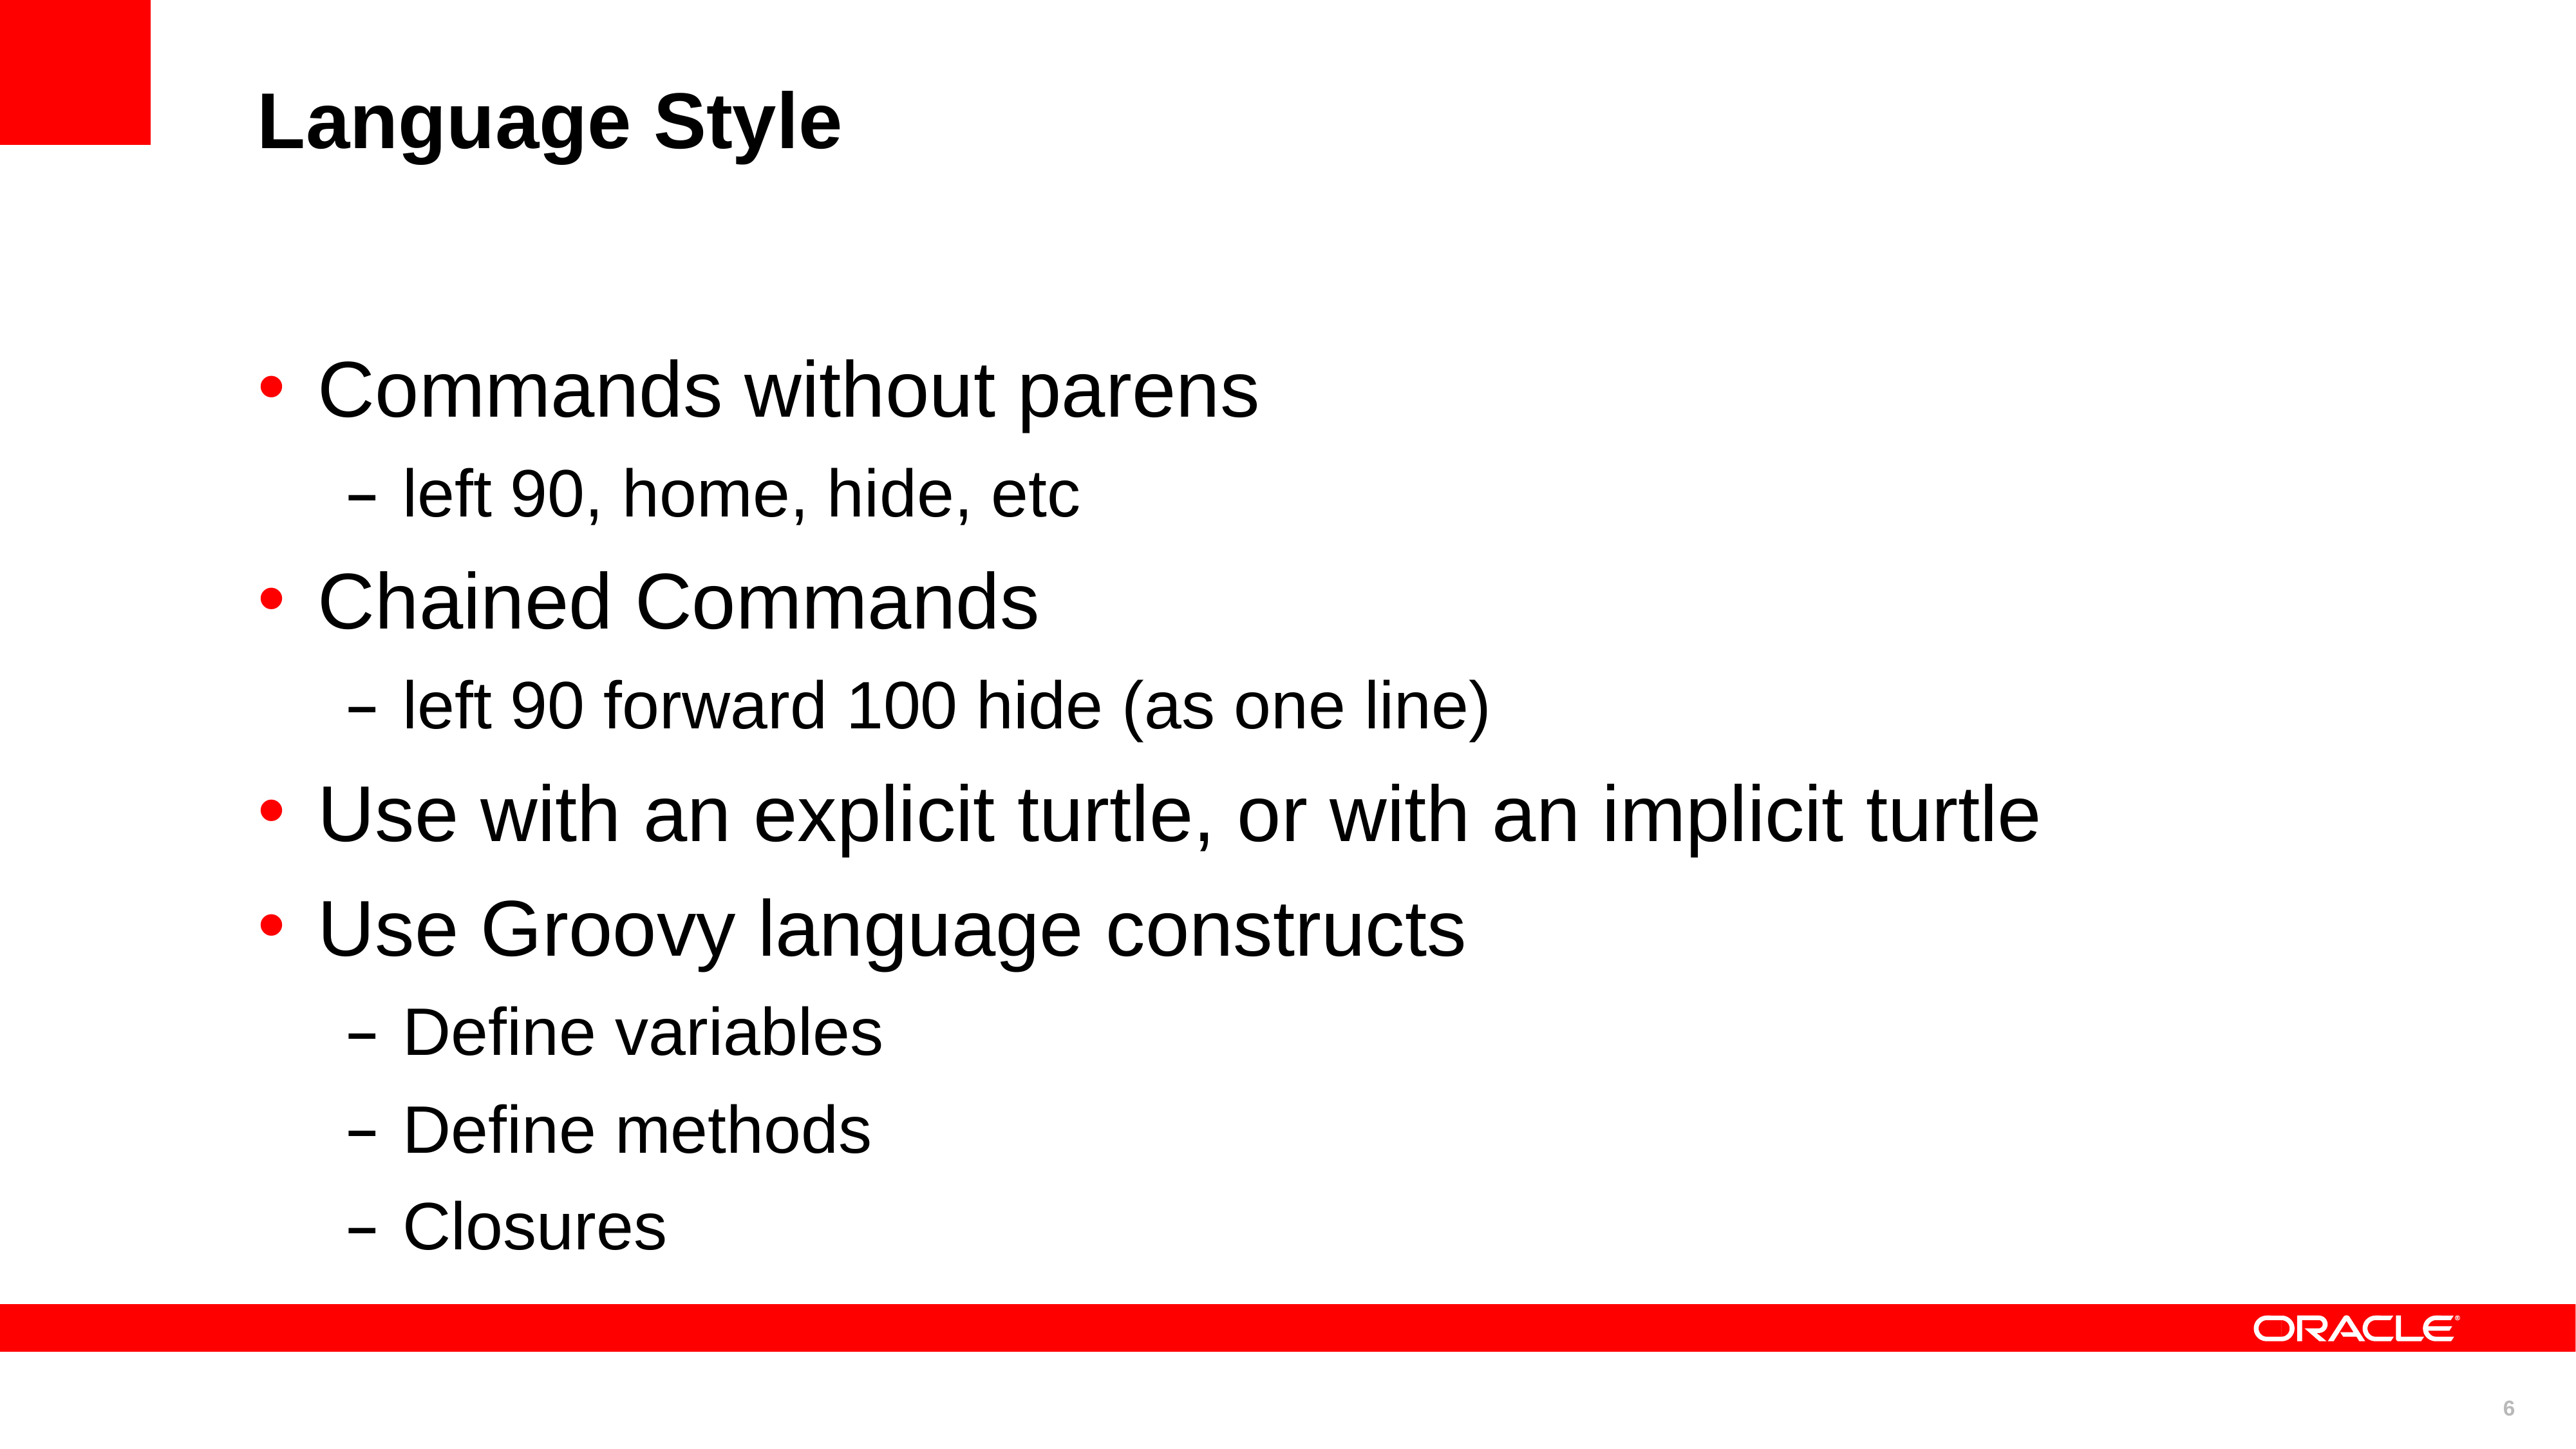

# Language Style
Commands without parens
left 90, home, hide, etc
Chained Commands
left 90 forward 100 hide (as one line)
Use with an explicit turtle, or with an implicit turtle
Use Groovy language constructs
Define variables
Define methods
Closures